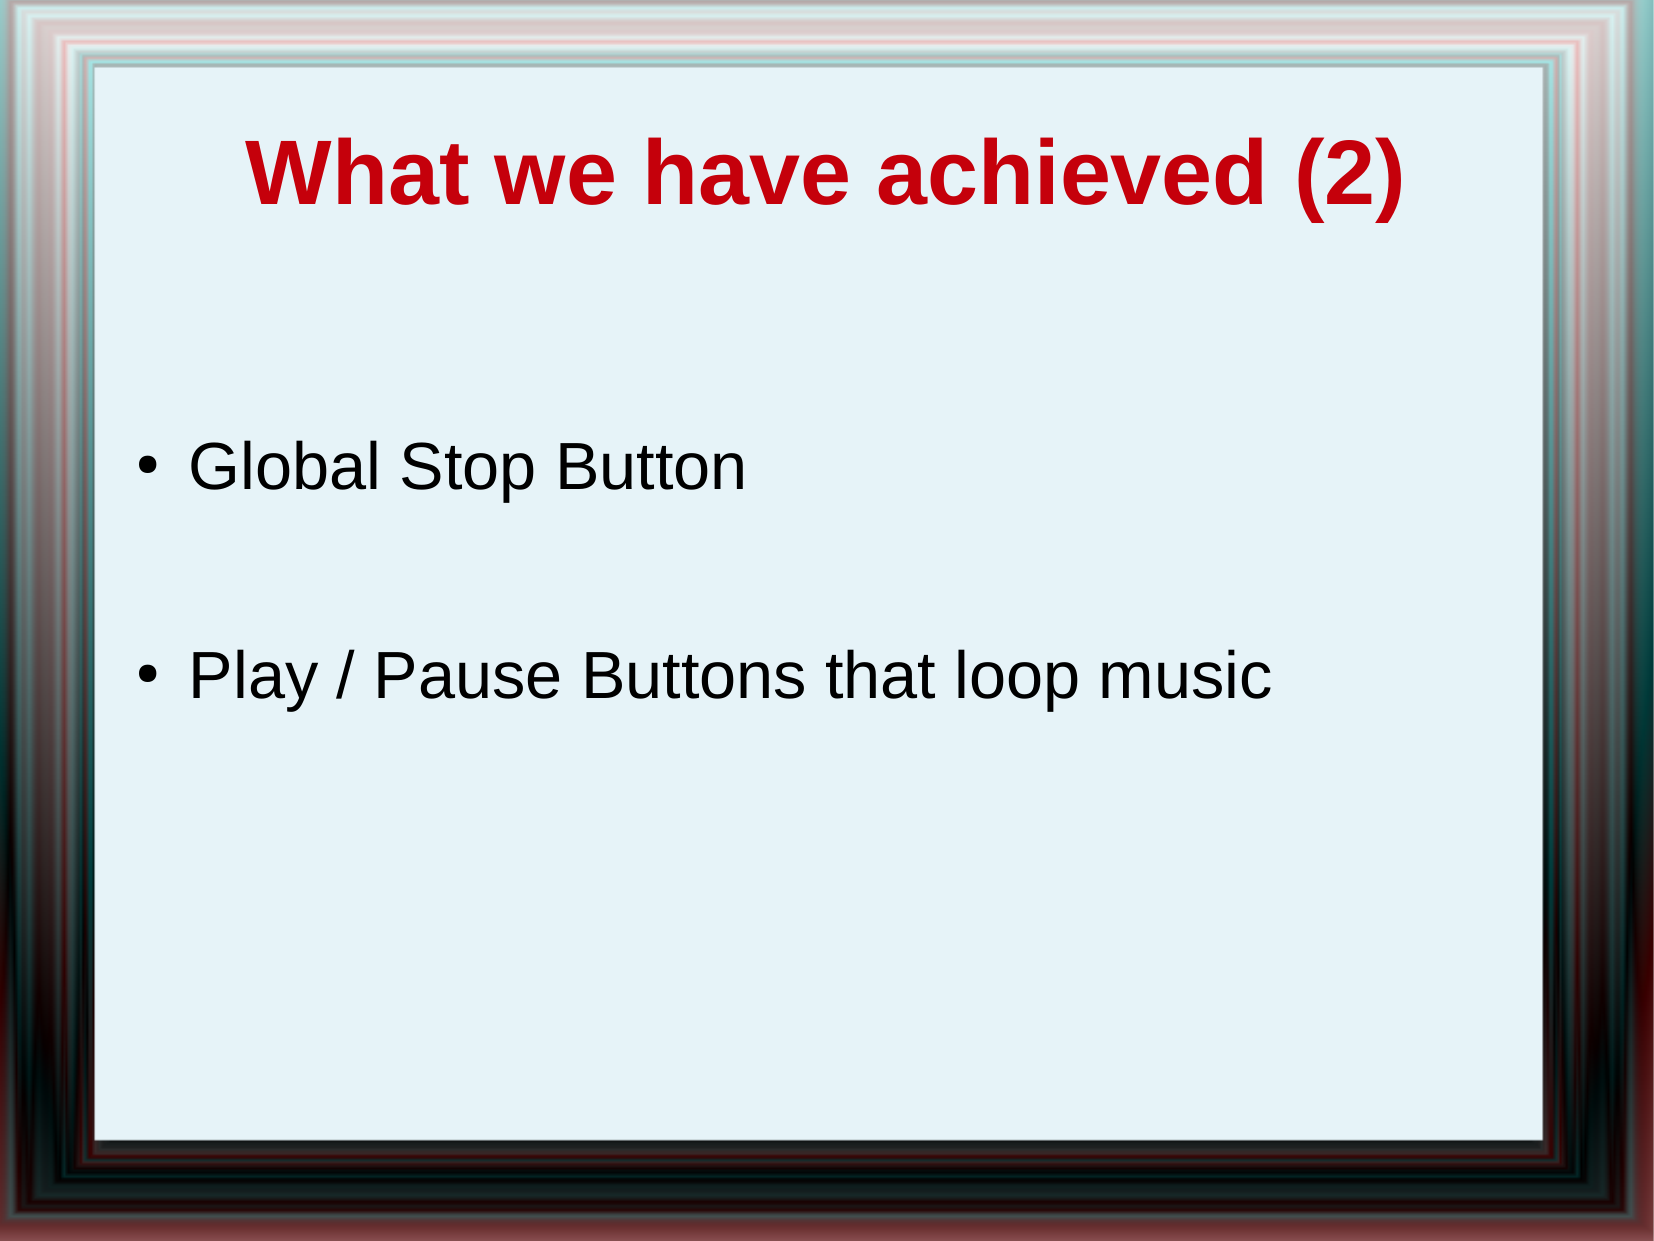

# What we have achieved (2)
Global Stop Button
Play / Pause Buttons that loop music